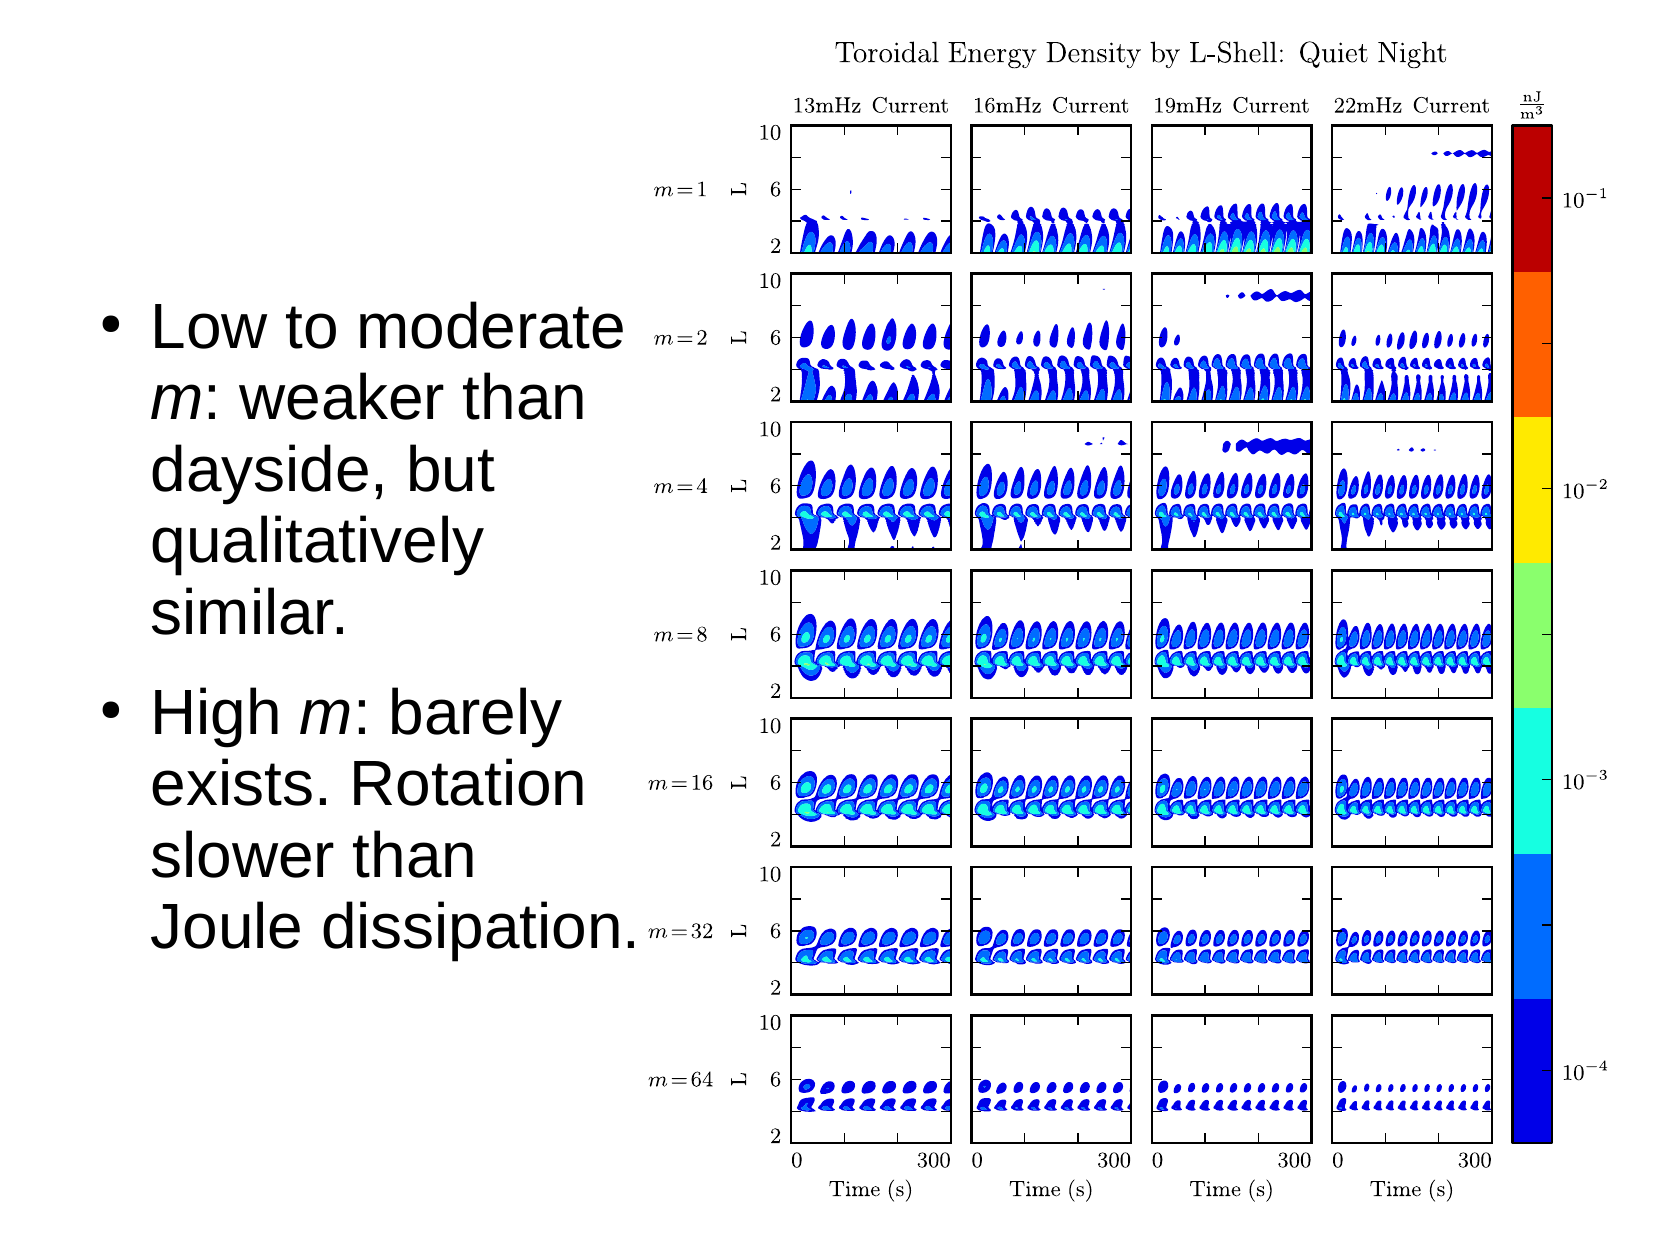

#
Low to moderate m: weaker than dayside, but qualitatively similar.
High m: barely exists. Rotation slower than Joule dissipation.